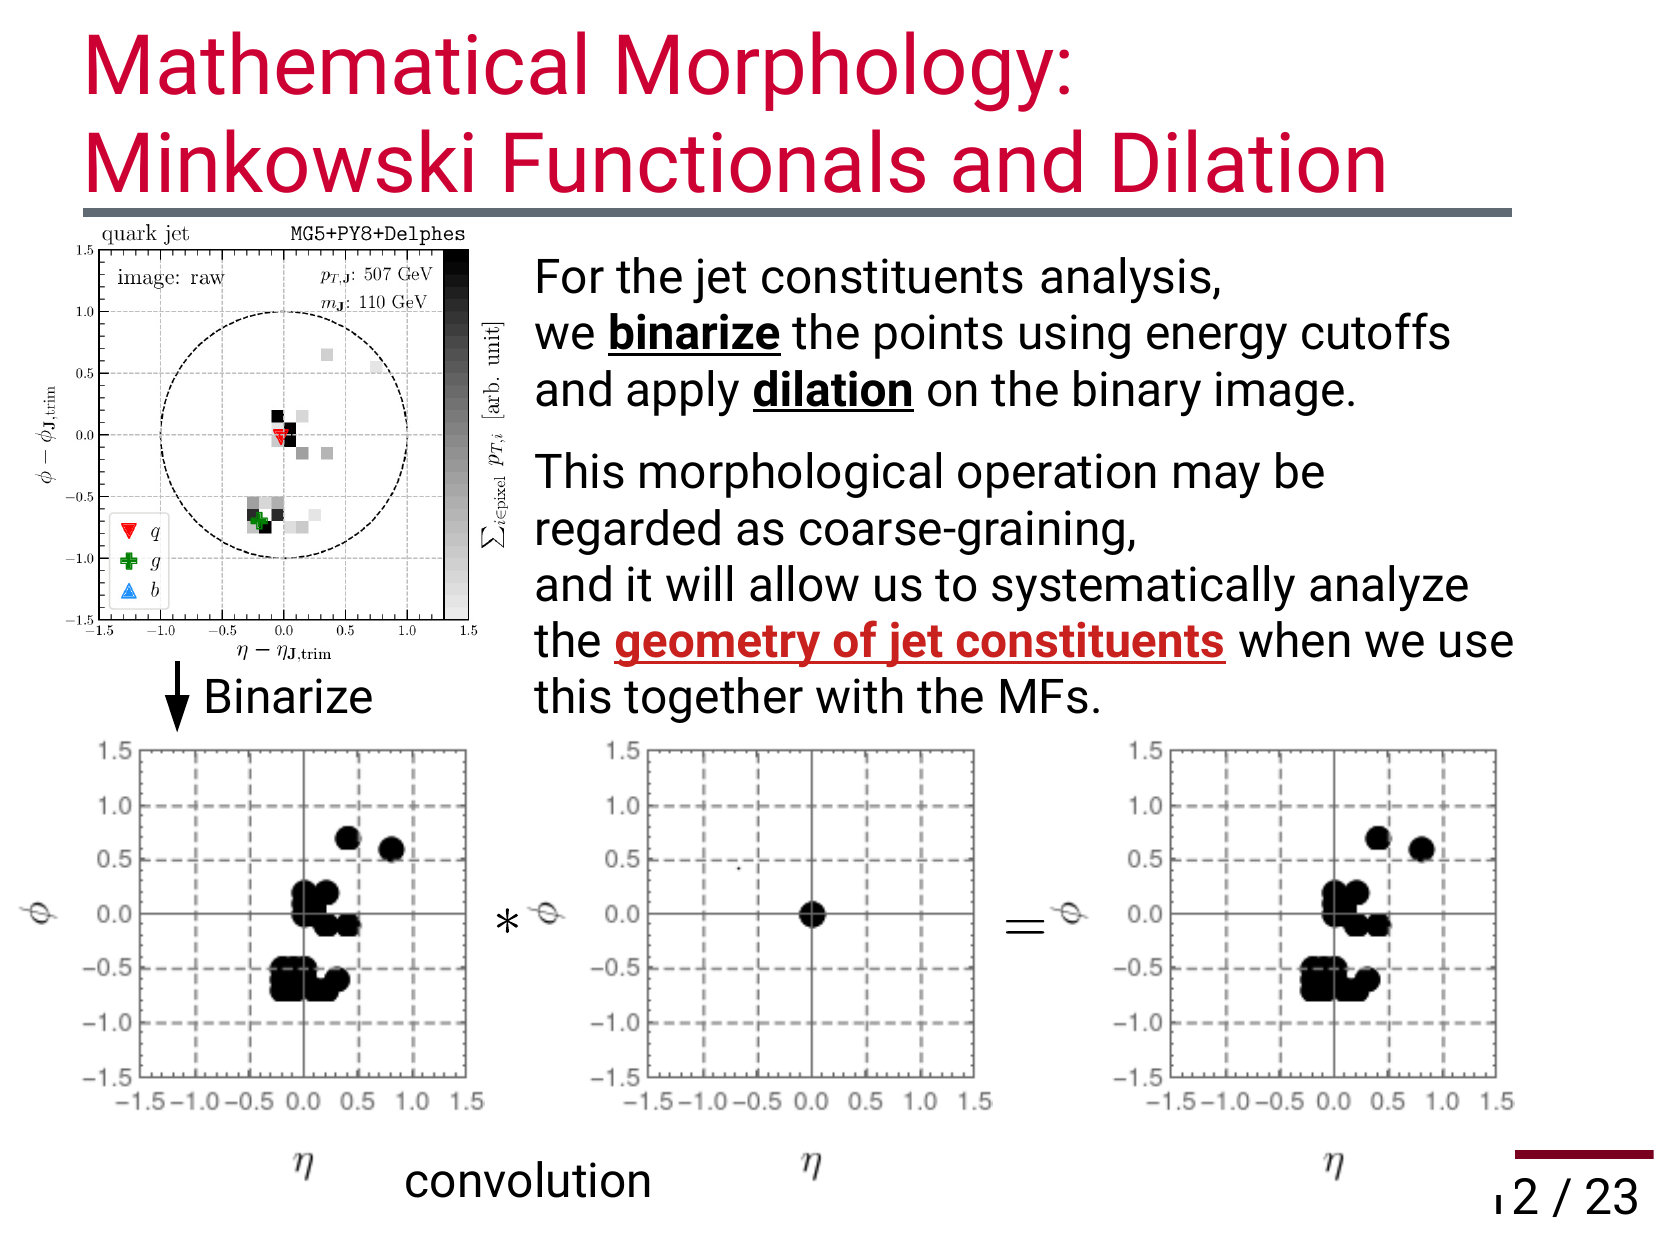

# Mathematical Morphology: Minkowski Functionals and Dilation
For the jet constituents analysis,
we binarize the points using energy cutoffs
and apply dilation on the binary image.
This morphological operation may be
regarded as coarse-graining,
and it will allow us to systematically analyze
the geometry of jet constituents when we use
this together with the MFs.
Binarize
convolution
12